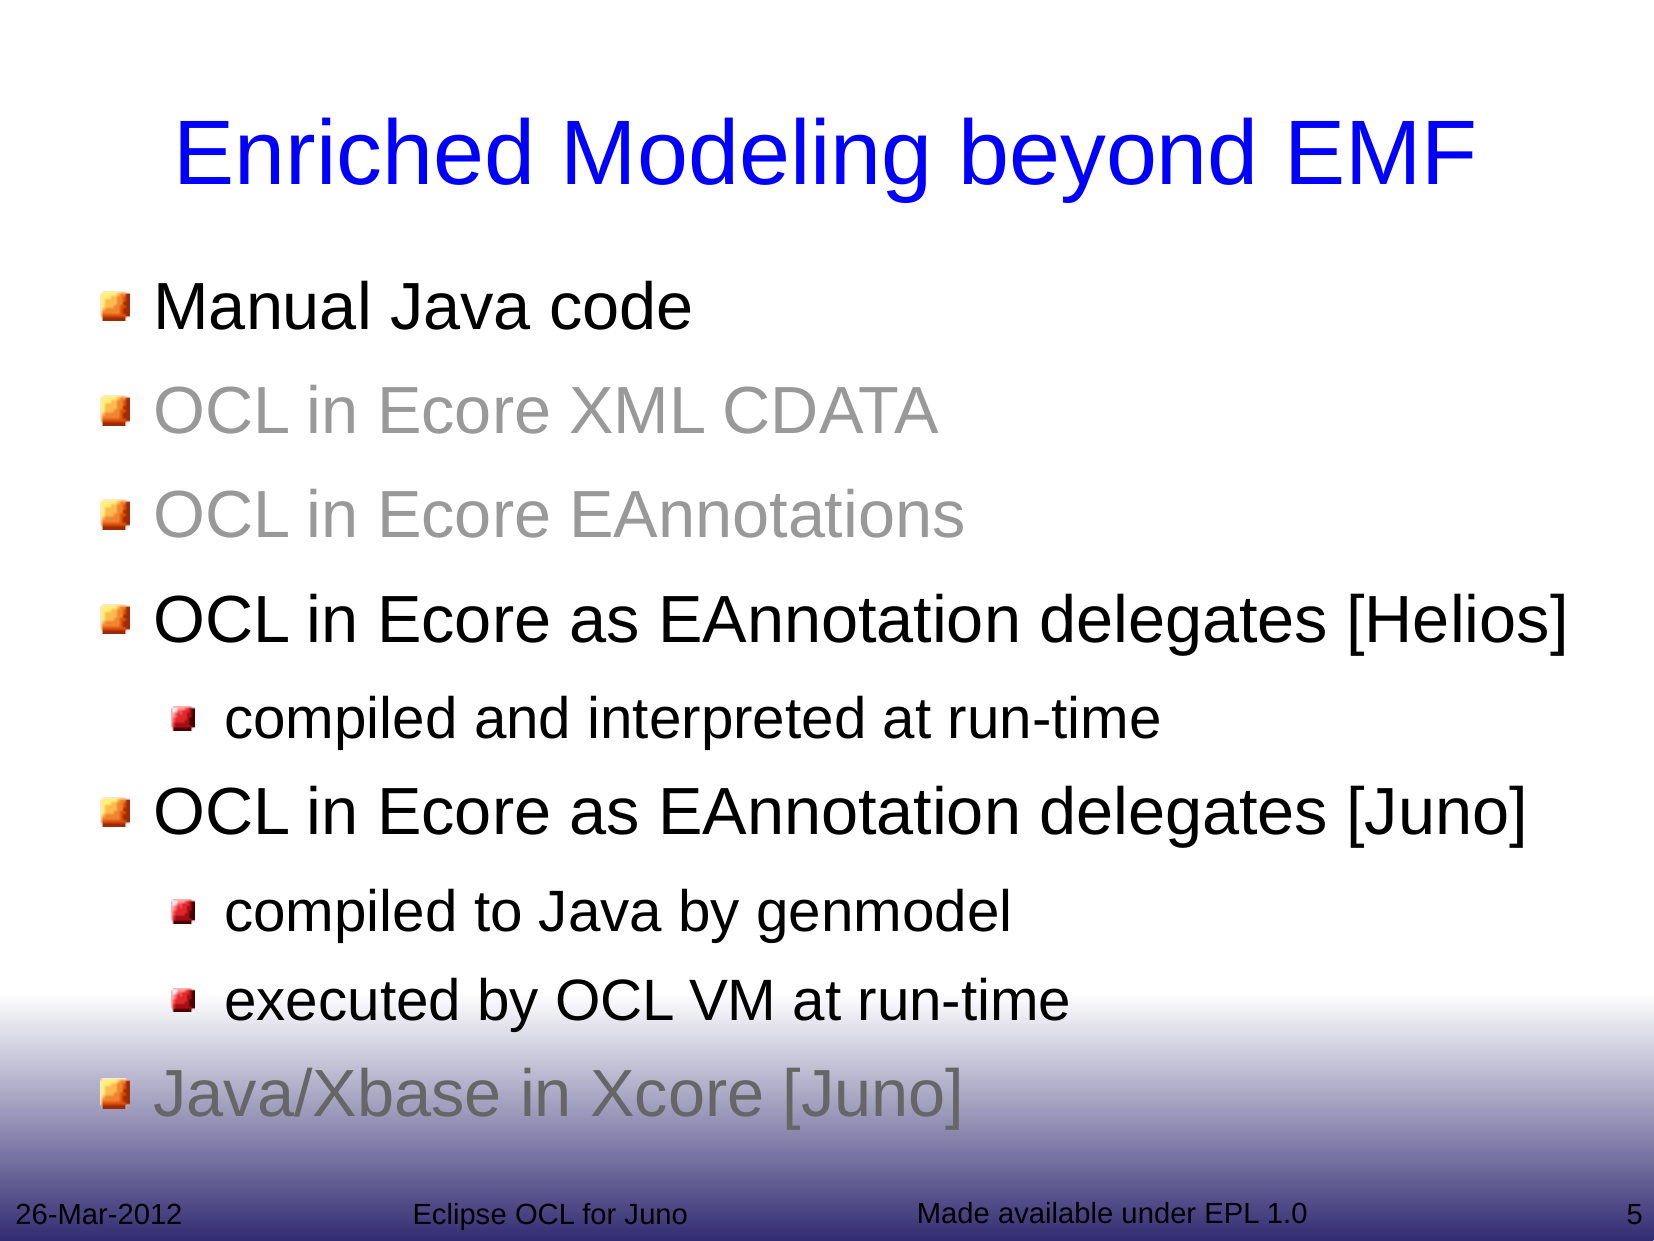

# Enriched Modeling beyond EMF
Manual Java code
OCL in Ecore XML CDATA
OCL in Ecore EAnnotations
OCL in Ecore as EAnnotation delegates [Helios]
compiled and interpreted at run-time
OCL in Ecore as EAnnotation delegates [Juno]
compiled to Java by genmodel
executed by OCL VM at run-time
Java/Xbase in Xcore [Juno]
26-Mar-2012
Eclipse OCL for Juno
5